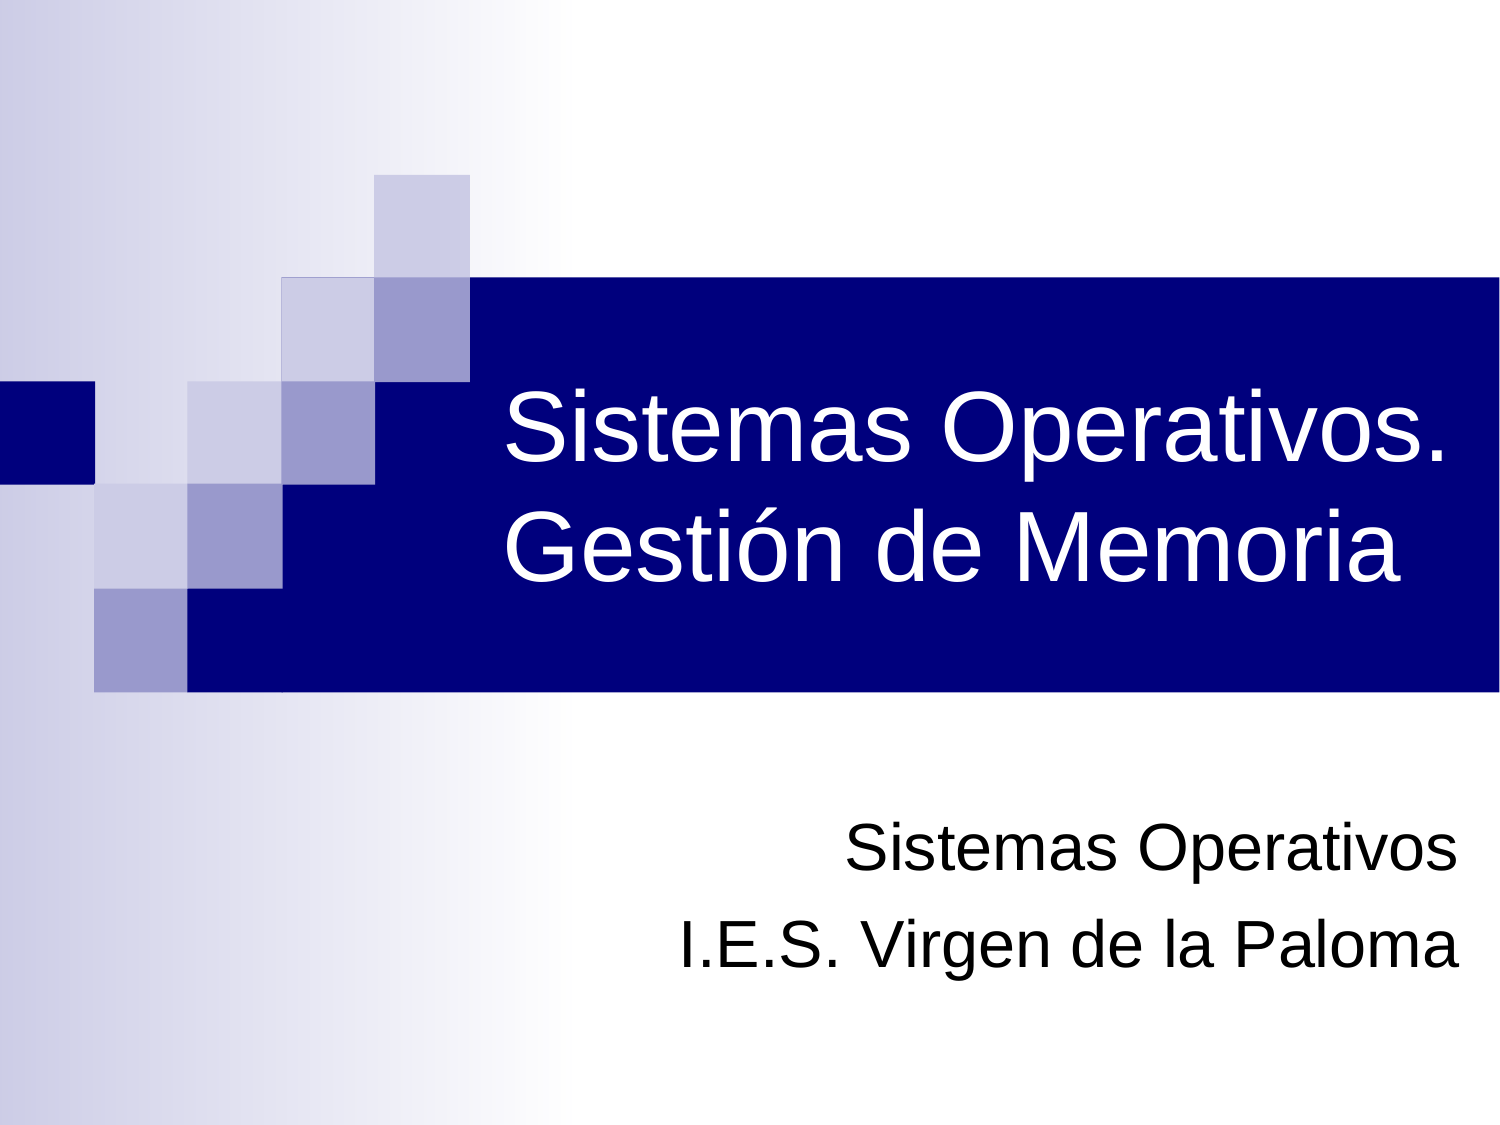

Sistemas Operativos. Gestión de Memoria
Sistemas Operativos
I.E.S. Virgen de la Paloma